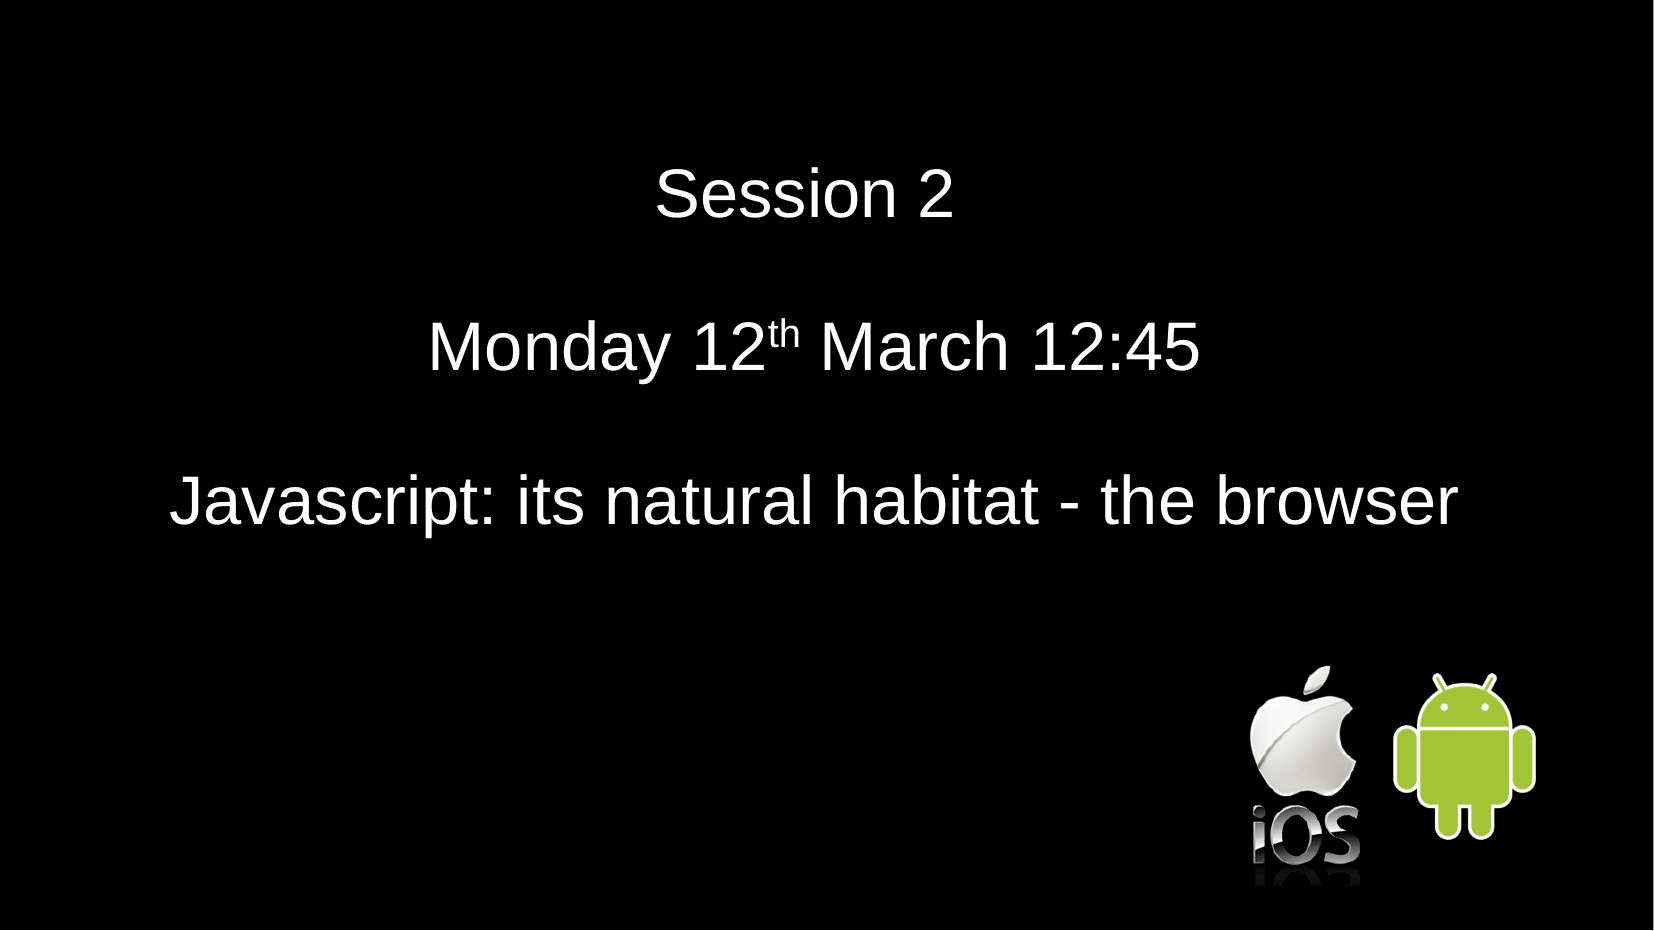

# Session 2 Monday 12th March 12:45 Javascript: its natural habitat - the browser